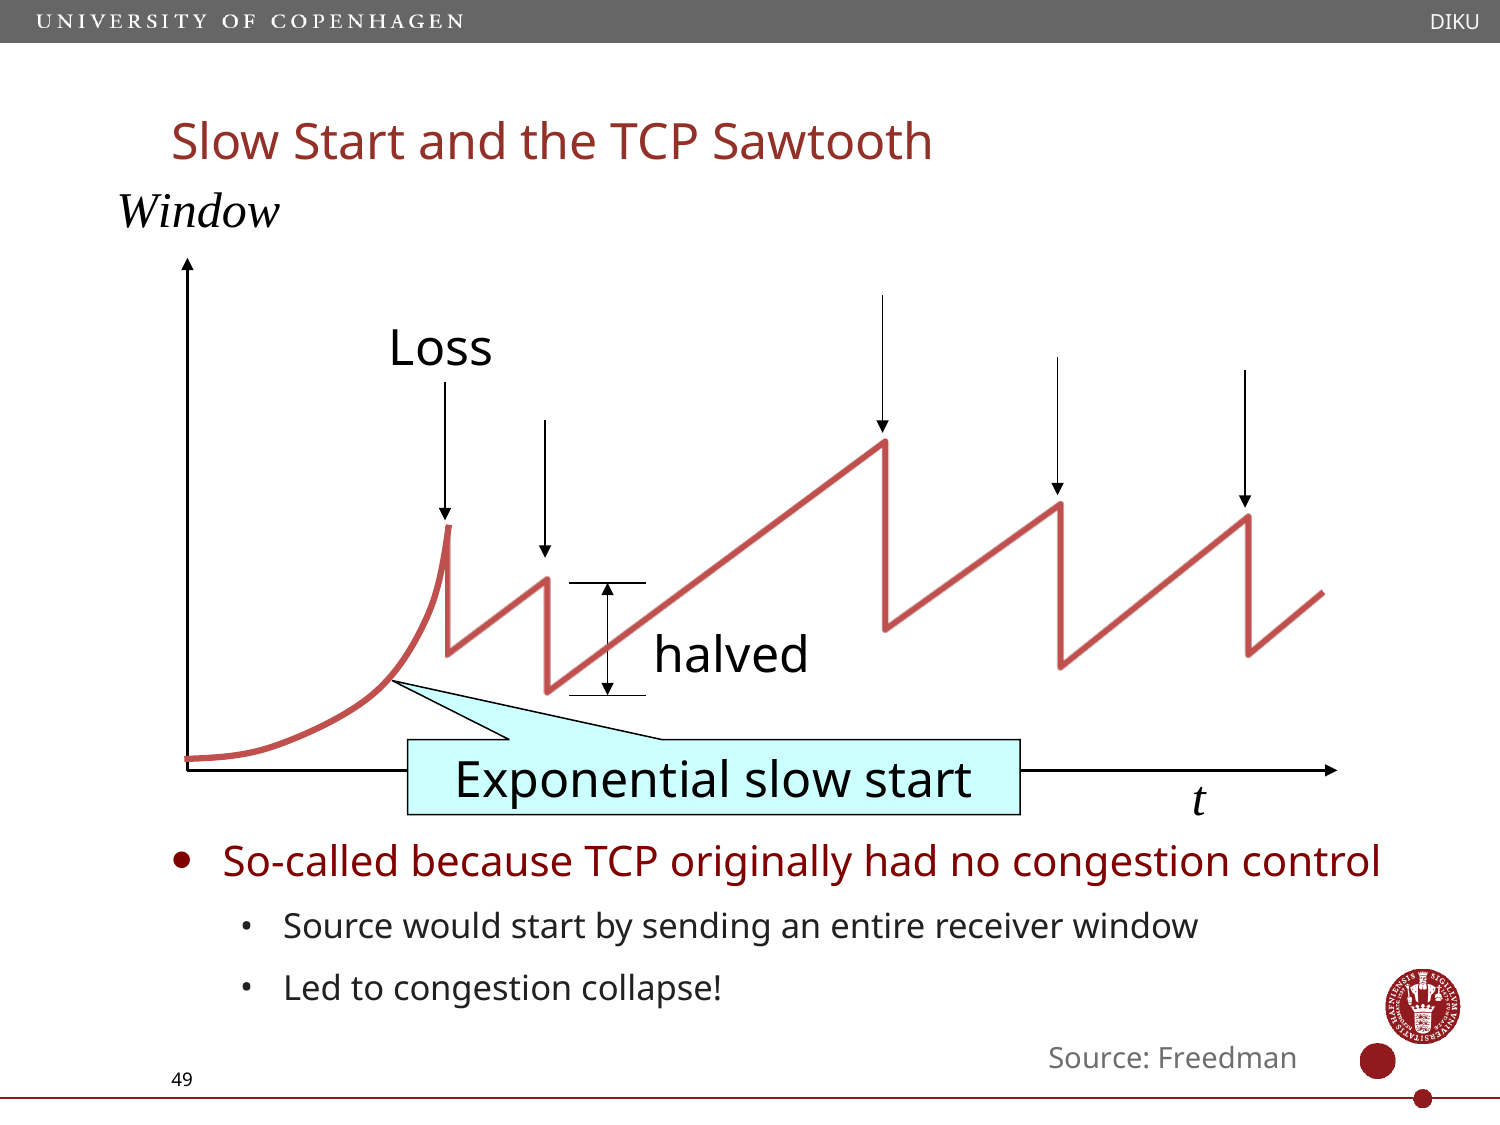

DIKU
# Slow Start and the TCP Sawtooth
Window
Loss
halved
Exponential slow start
t
So-called because TCP originally had no congestion control
Source would start by sending an entire receiver window
Led to congestion collapse!
Source: Freedman